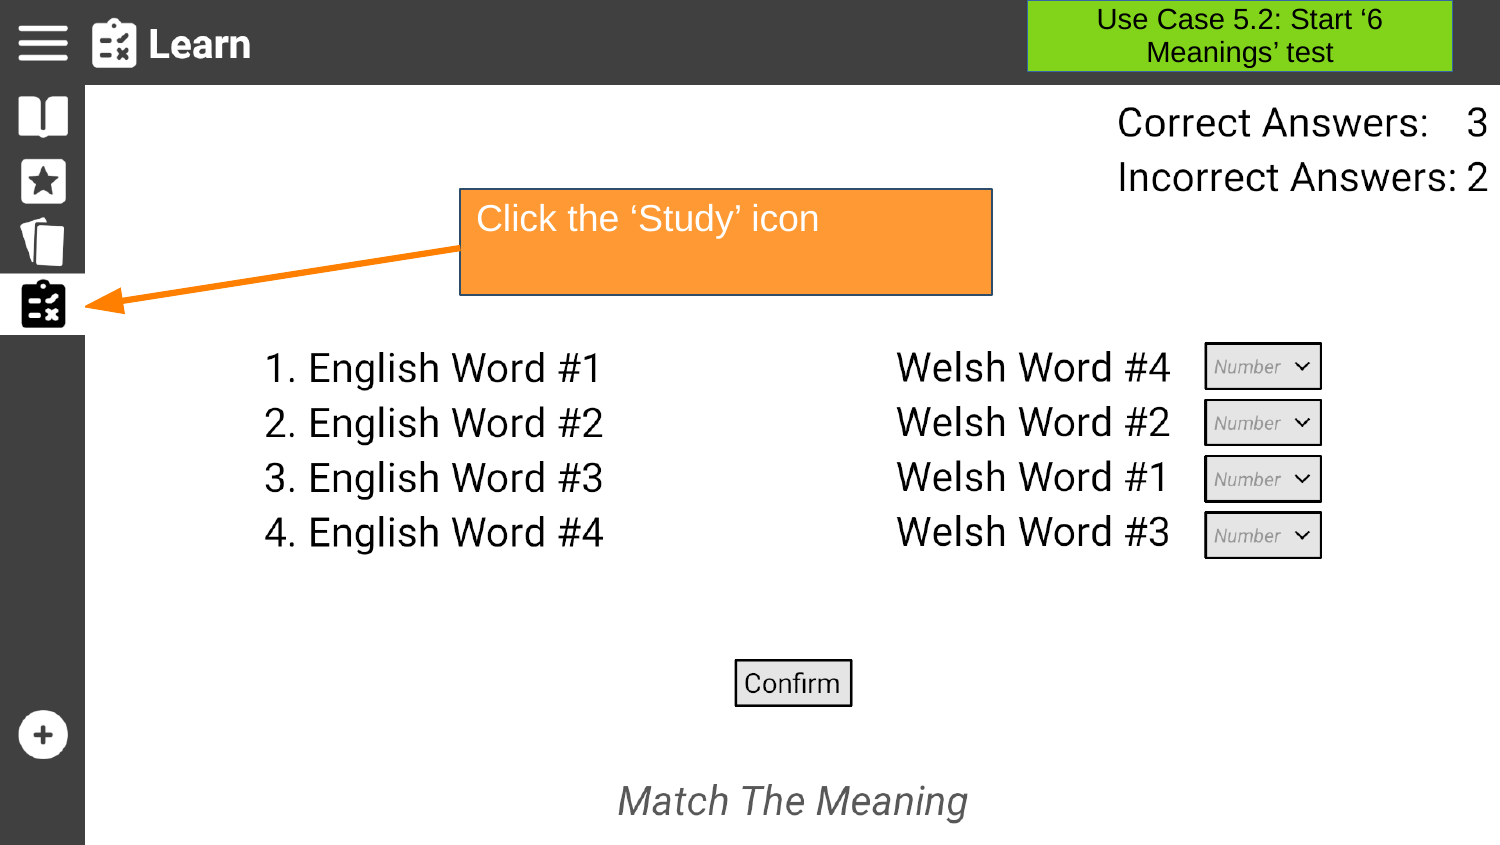

Use Case 5.2: Start ‘6 Meanings’ test
Click the ‘Study’ icon